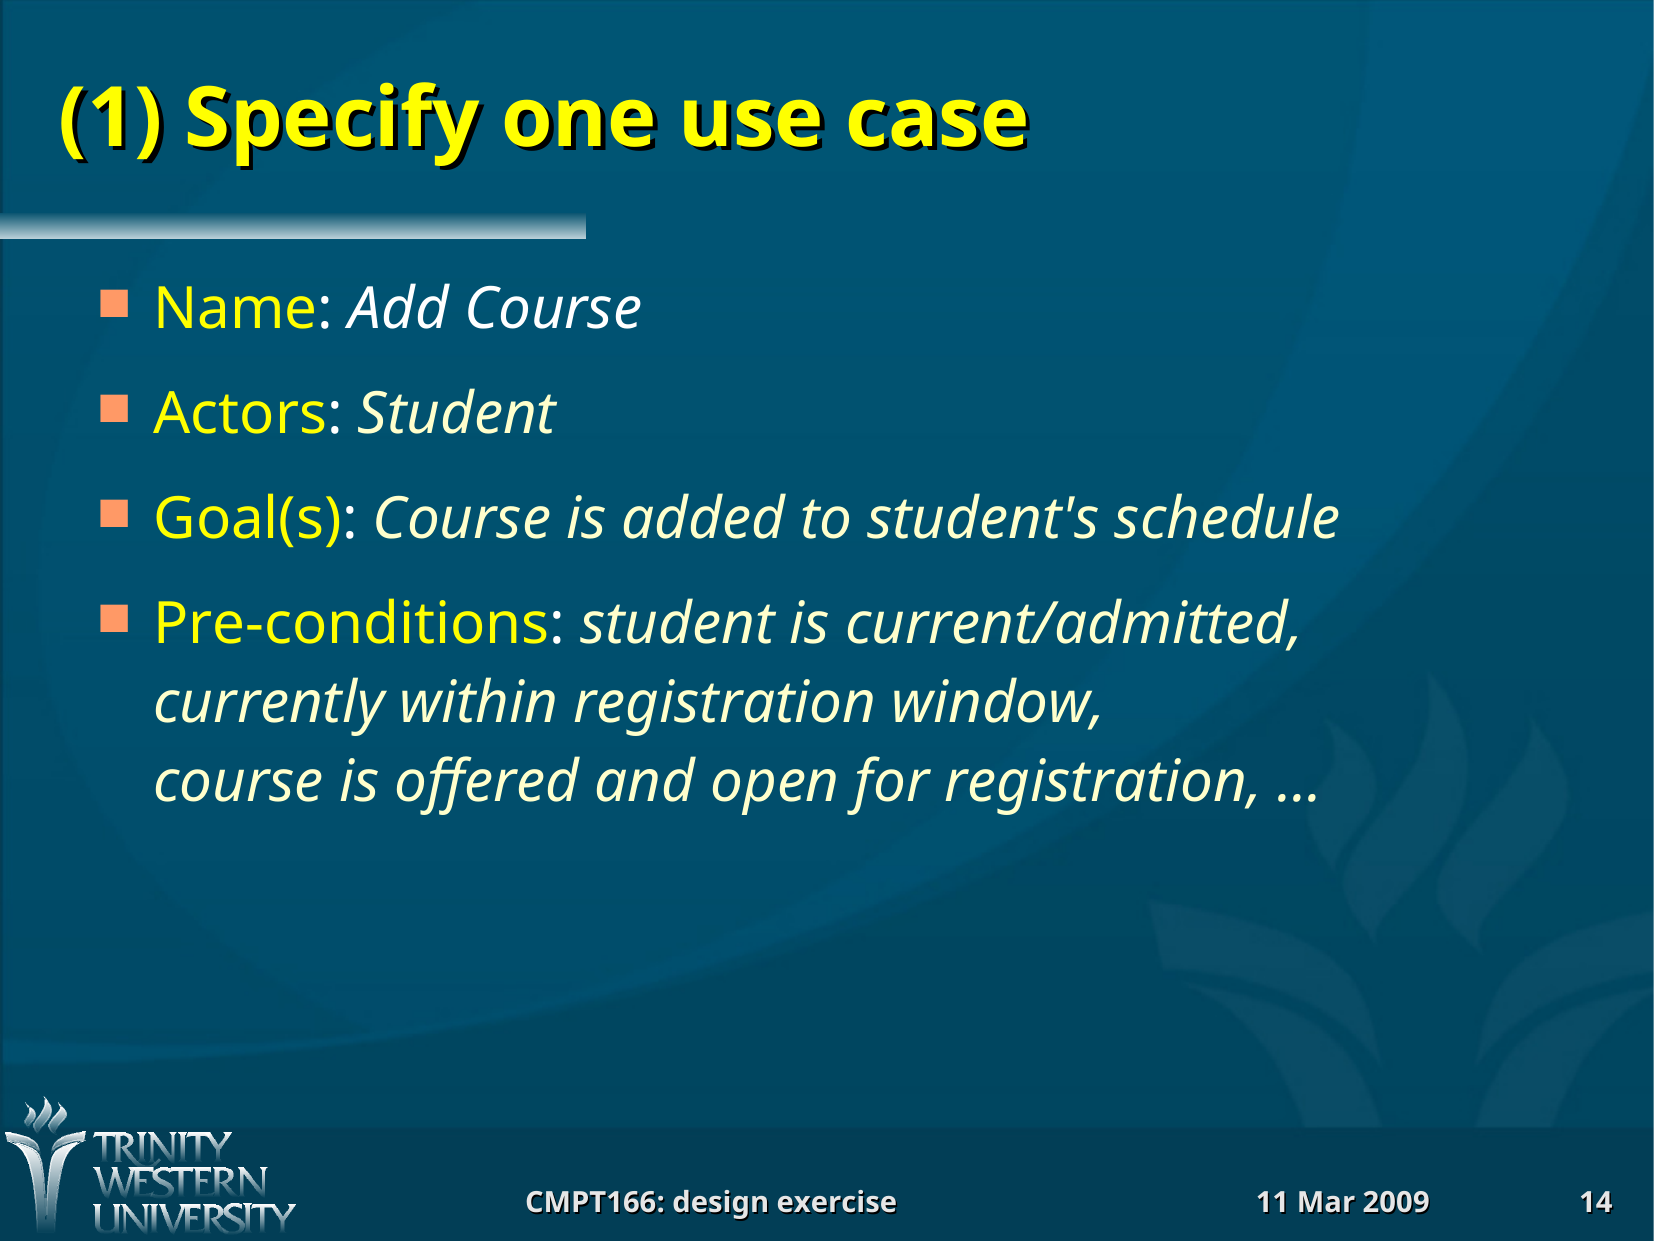

# (1) Specify one use case
Name: Add Course
Actors: Student
Goal(s): Course is added to student's schedule
Pre-conditions: student is current/admitted,
currently within registration window,
course is offered and open for registration, ...
CMPT166: design exercise
11 Mar 2009
14